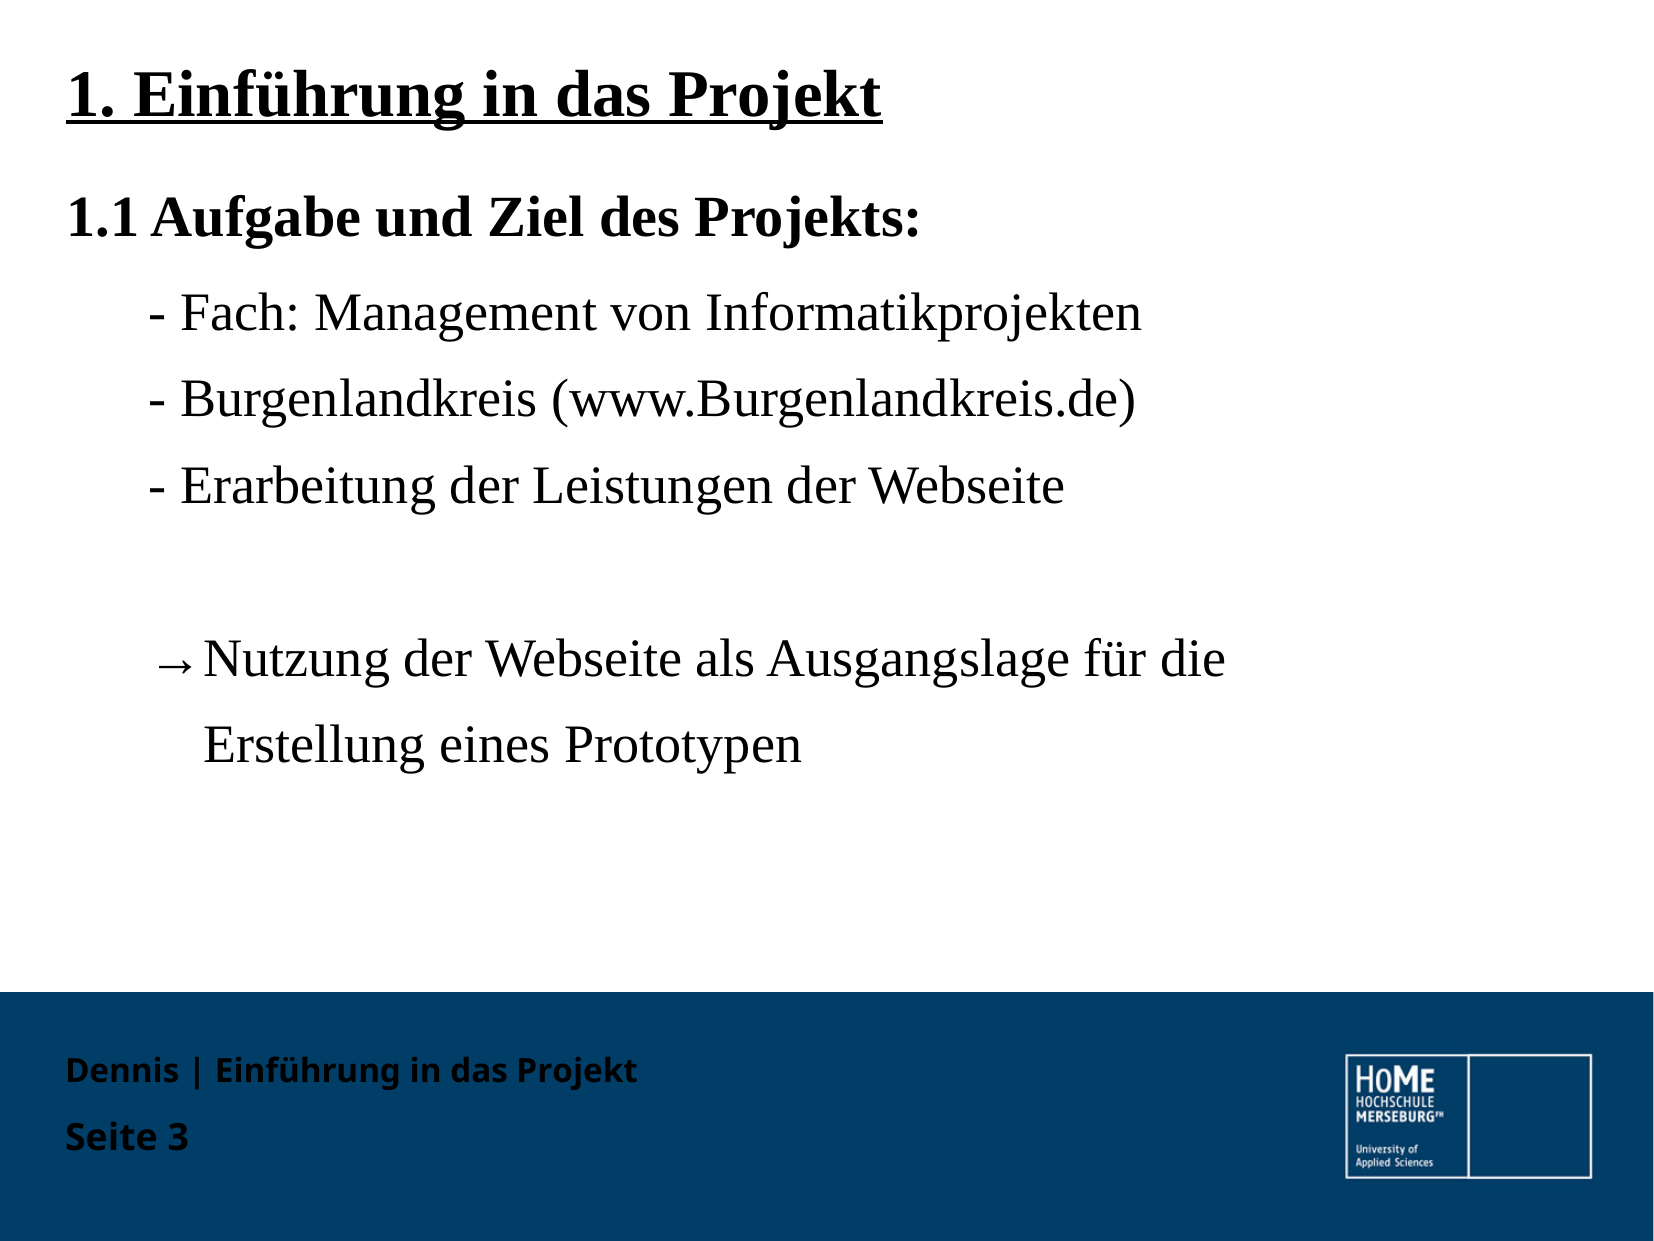

# 1. Einführung in das Projekt
1.1 Aufgabe und Ziel des Projekts:
- Fach: Management von Informatikprojekten
- Burgenlandkreis (www.Burgenlandkreis.de)
- Erarbeitung der Leistungen der Webseite
→Nutzung der Webseite als Ausgangslage für die
 Erstellung eines Prototypen